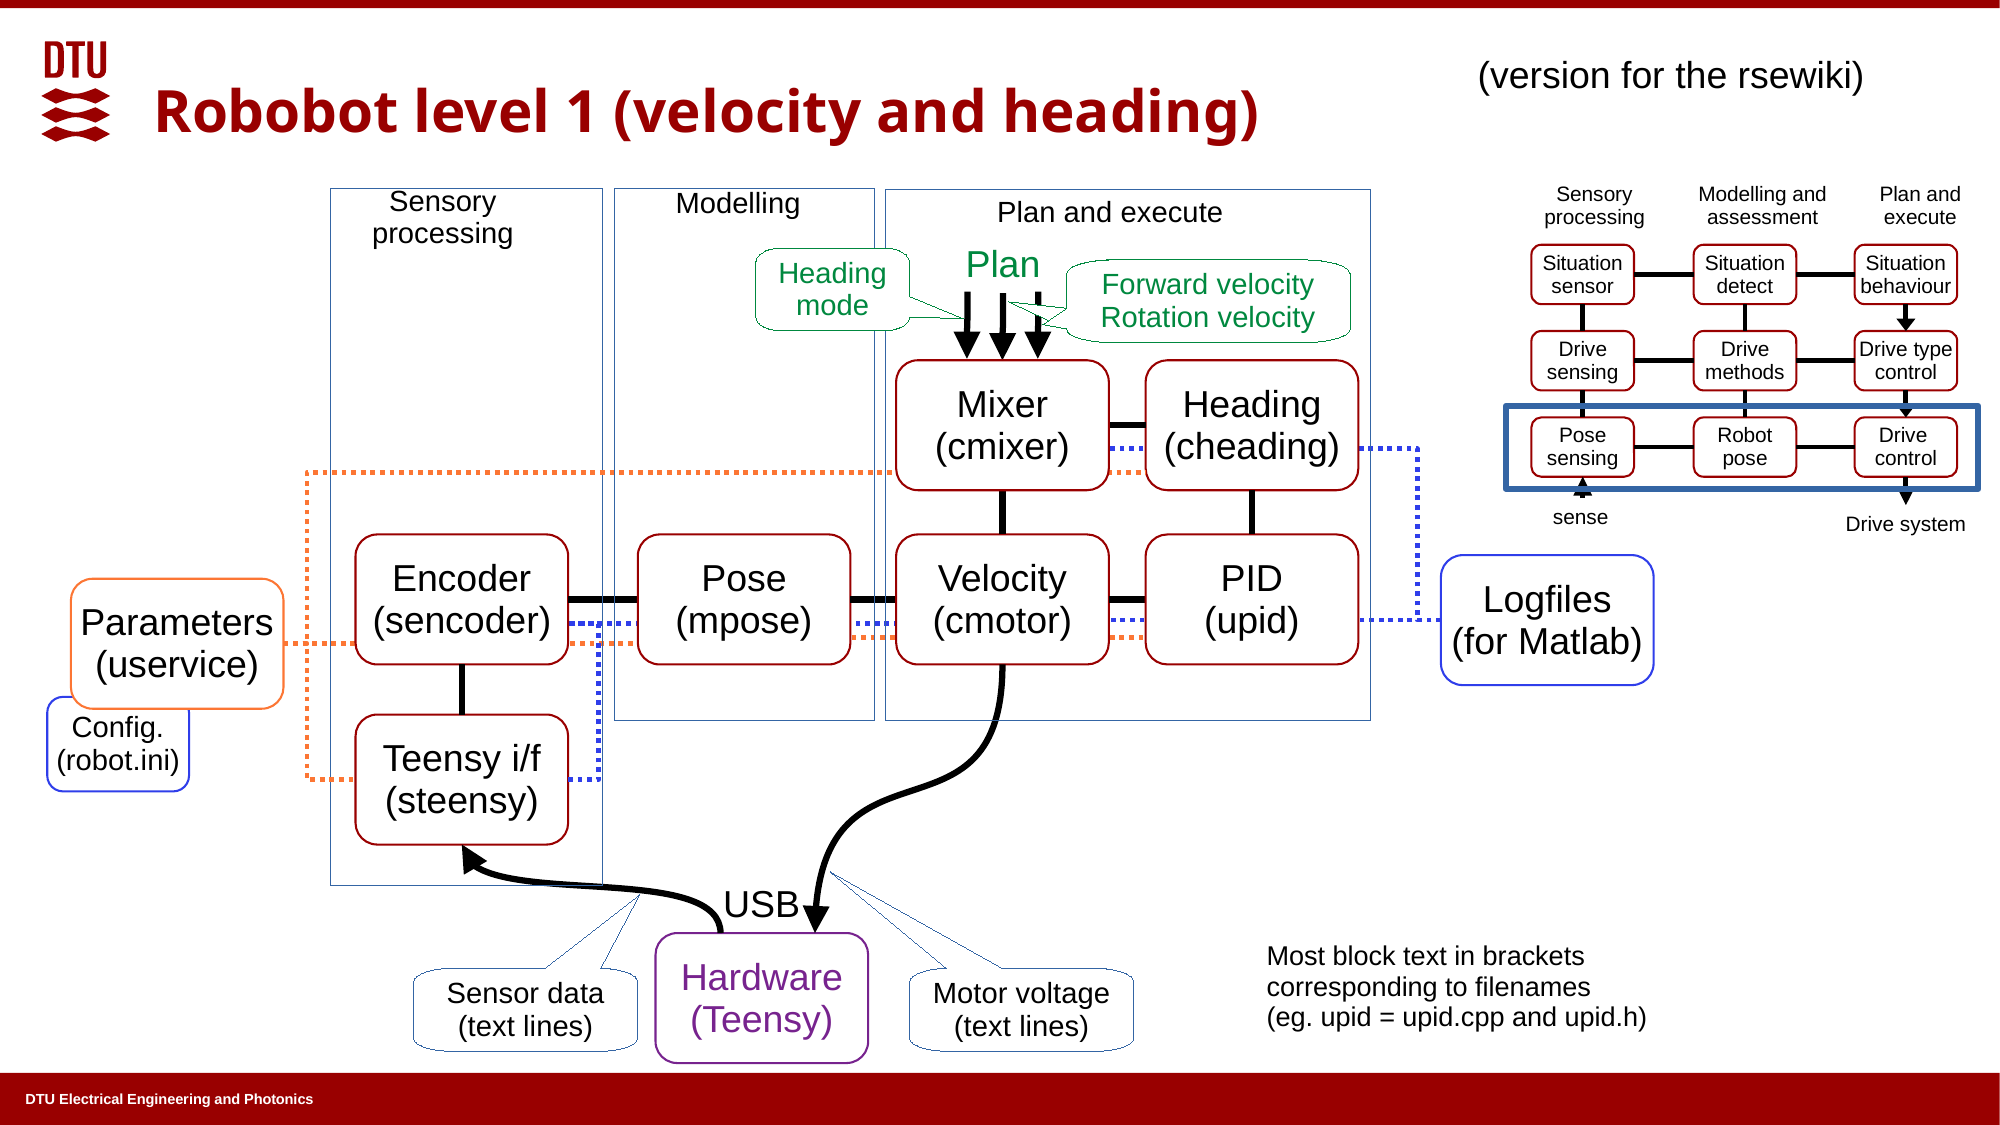

(version for the rsewiki)
# Robobot level 1 (velocity and heading)
Sensory
processing
Modelling and
assessment
Plan and
execute
Situation
sensor
Situation
detect
Situation
behaviour
Drive
sensing
Drive
methods
Drive type
control
Pose
sensing
Robot
pose
Drive
control
sense
Drive system
Sensory
processing
Modelling
Plan and execute
Plan
Heading mode
Forward velocity
Rotation velocity
Forward velocity
Rotation velocity
Mixer
(cmixer)
Heading
(cheading)
Encoder
(sencoder)
Pose
(mpose)
Velocity
(cmotor)
PID
(upid)
Logfiles
(for Matlab)
Parameters
(uservice)
Config.
(robot.ini)
Teensy i/f
(steensy)
USB
Hardware
(Teensy)
Most block text in brackets
corresponding to filenames
(eg. upid = upid.cpp and upid.h)
Sensor data
(text lines)
Motor voltage
(text lines)